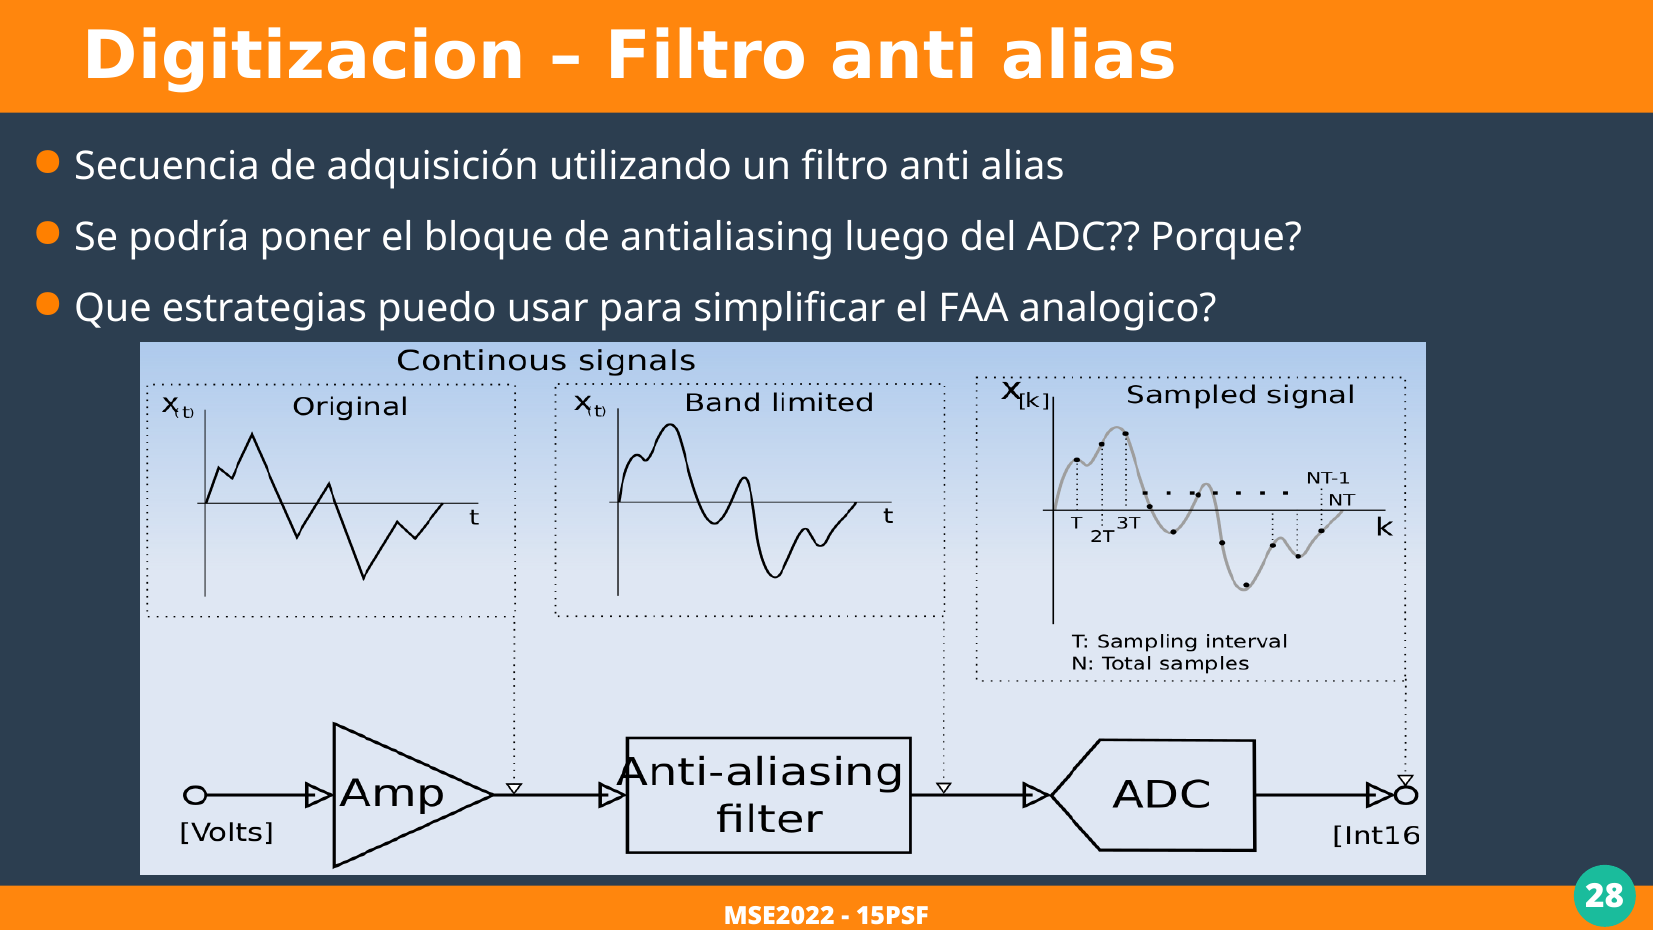

Digitizacion – Filtro anti alias
# Secuencia de adquisición utilizando un filtro anti alias
Se podría poner el bloque de antialiasing luego del ADC?? Porque?
Que estrategias puedo usar para simplificar el FAA analogico?
MSE2022 - 15PSF